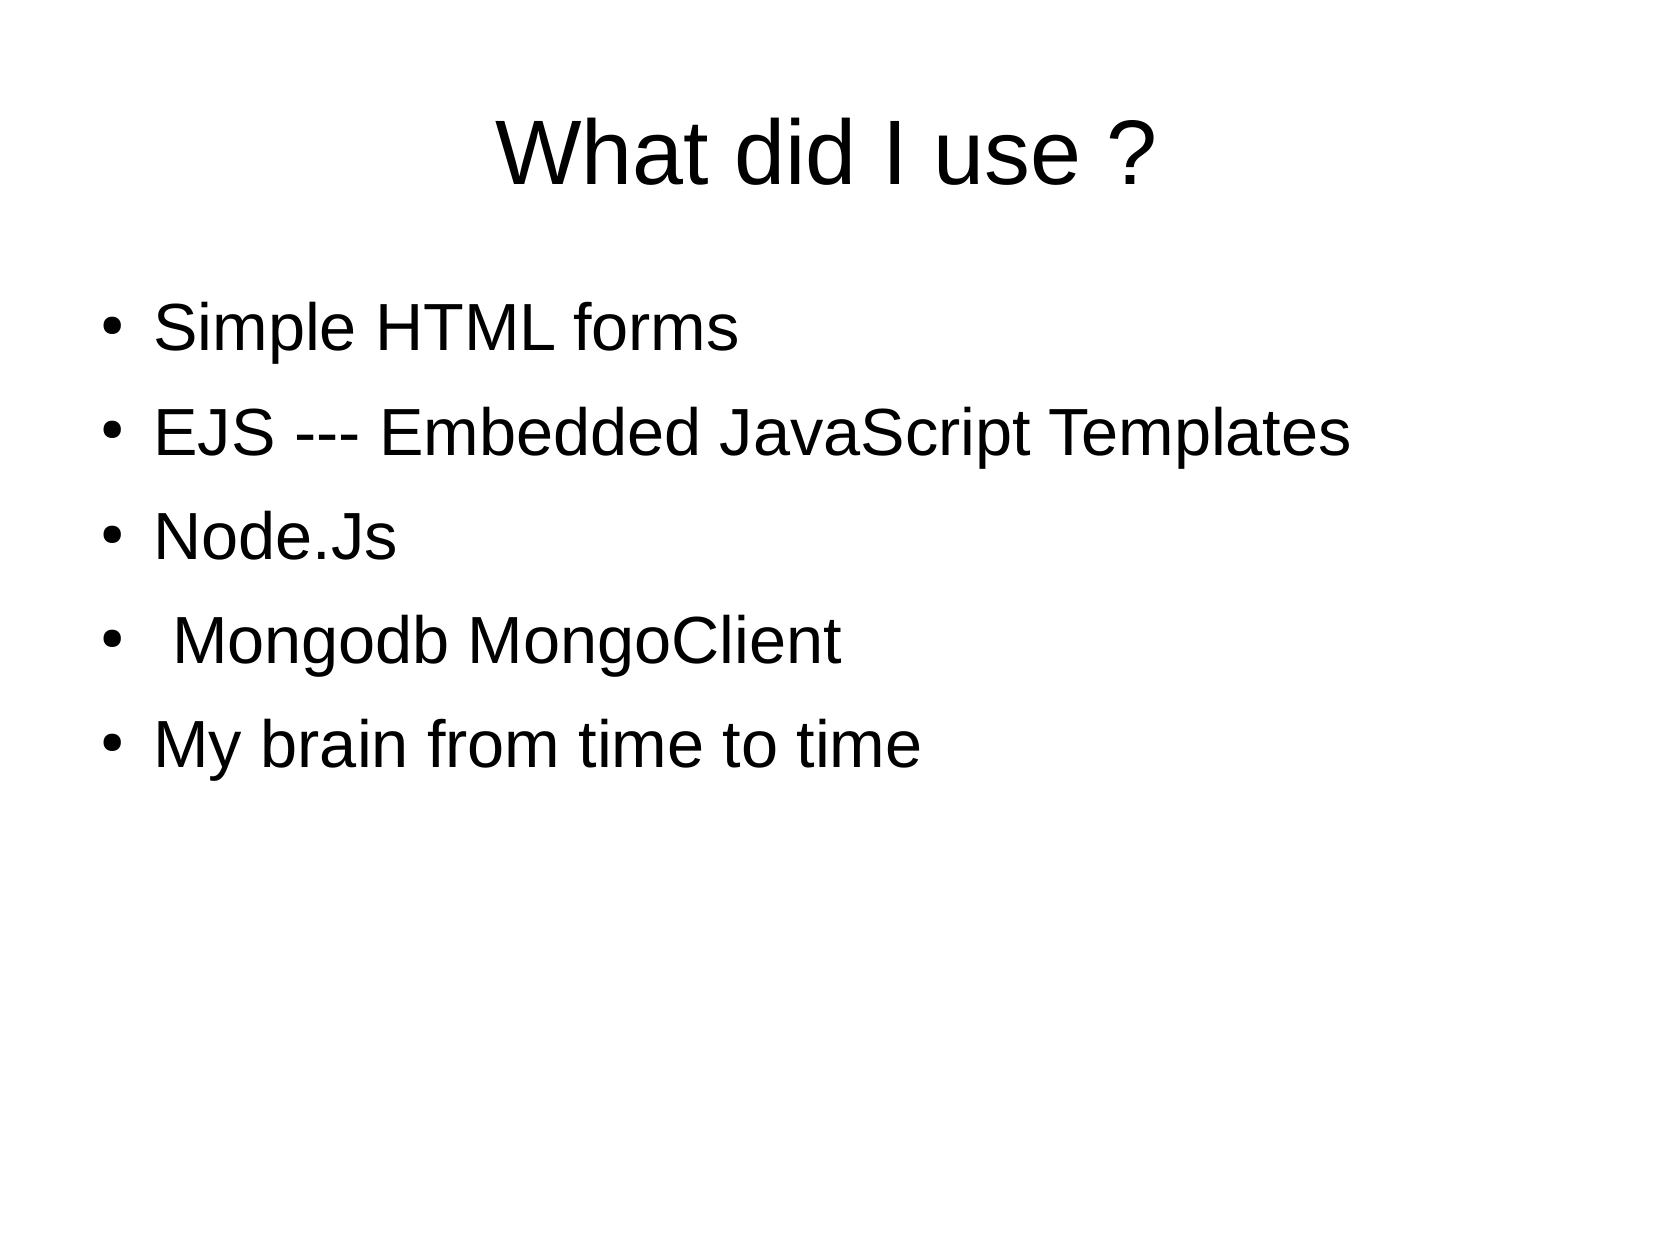

# What did I use ?
Simple HTML forms
EJS --- Embedded JavaScript Templates
Node.Js
 Mongodb MongoClient
My brain from time to time